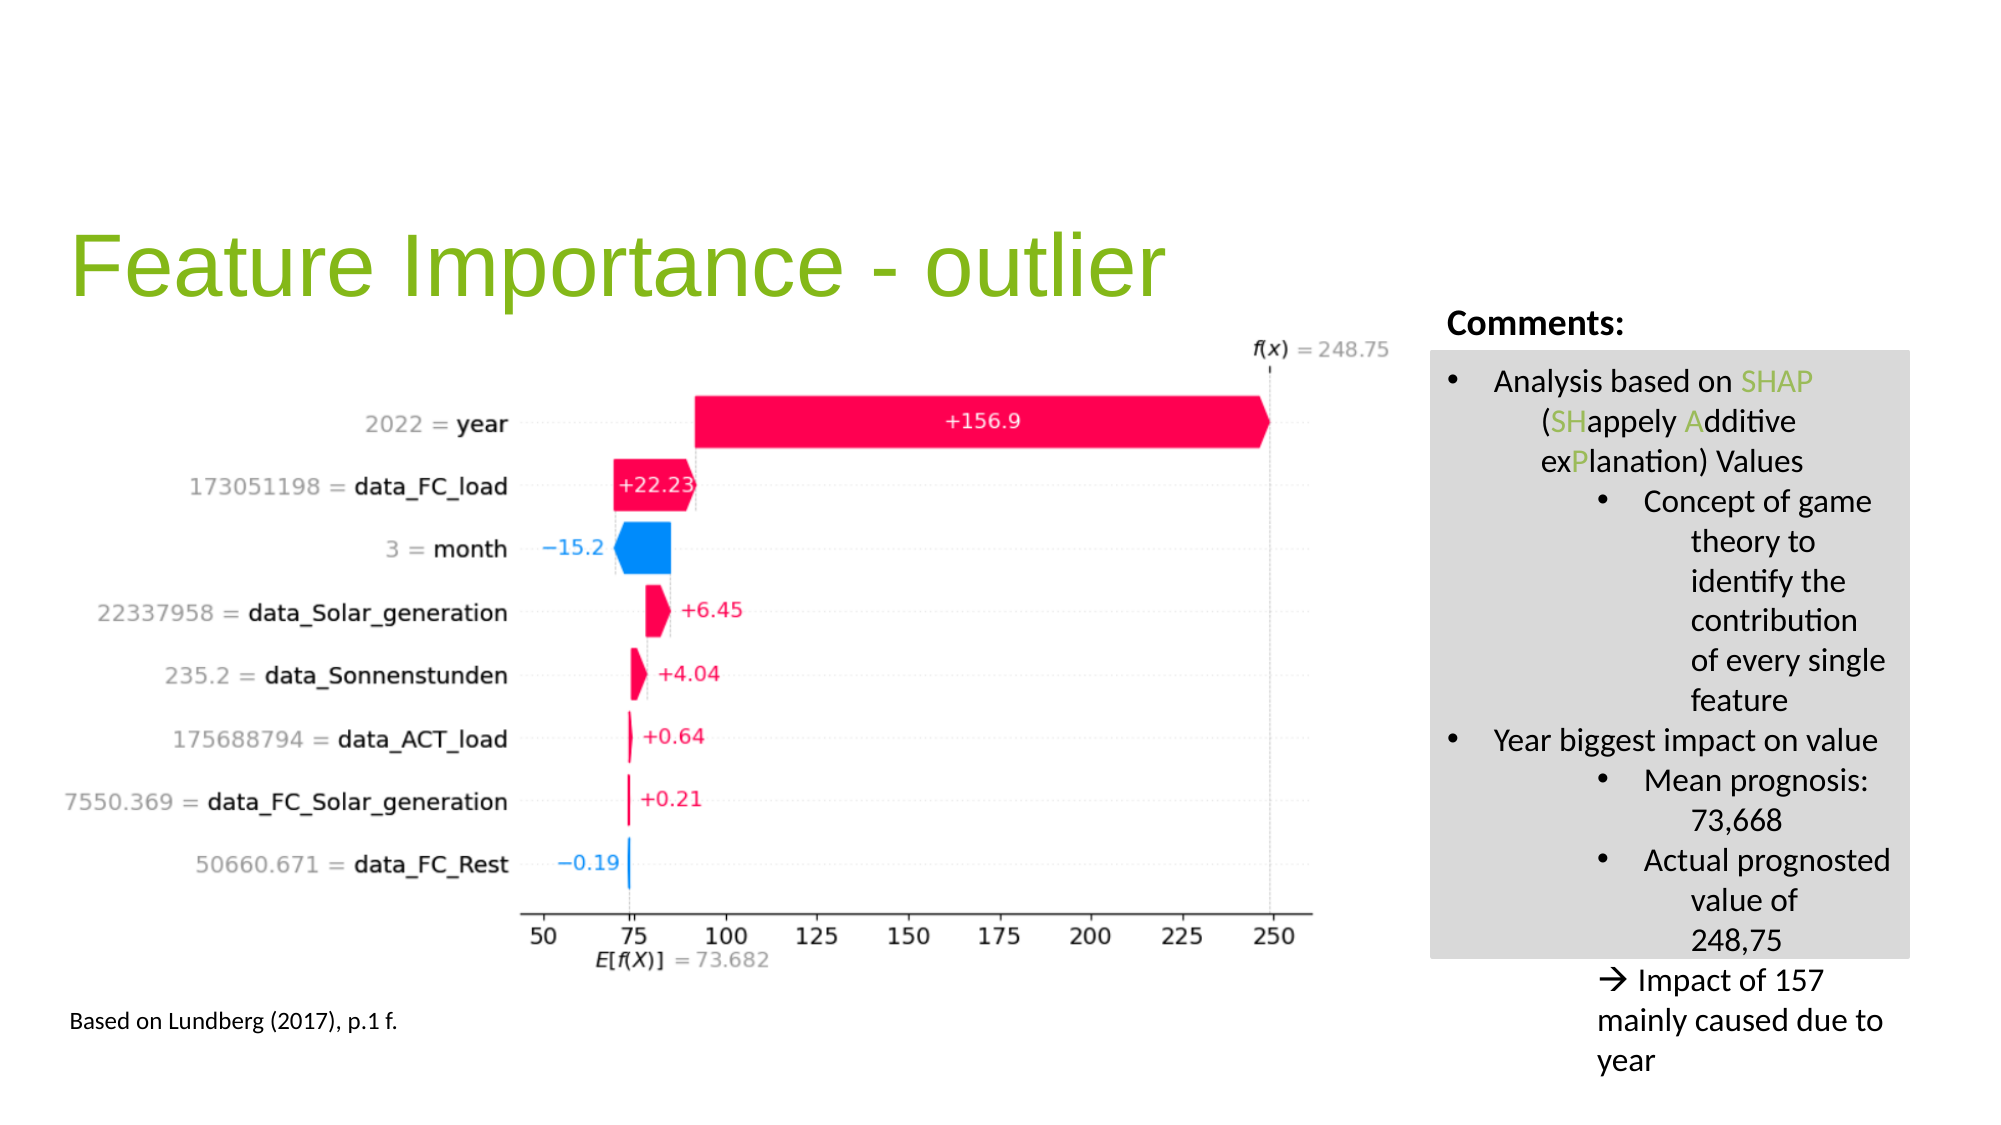

# Feature Importance - outlier
Comments:
Analysis based on SHAP (SHappely Additive exPlanation) Values
Concept of game theory to identify the contribution of every single feature
Year biggest impact on value
Mean prognosis: 73,668
Actual prognosted value of 248,75
 Impact of 157 mainly caused due to year
Based on Lundberg (2017), p.1 f.